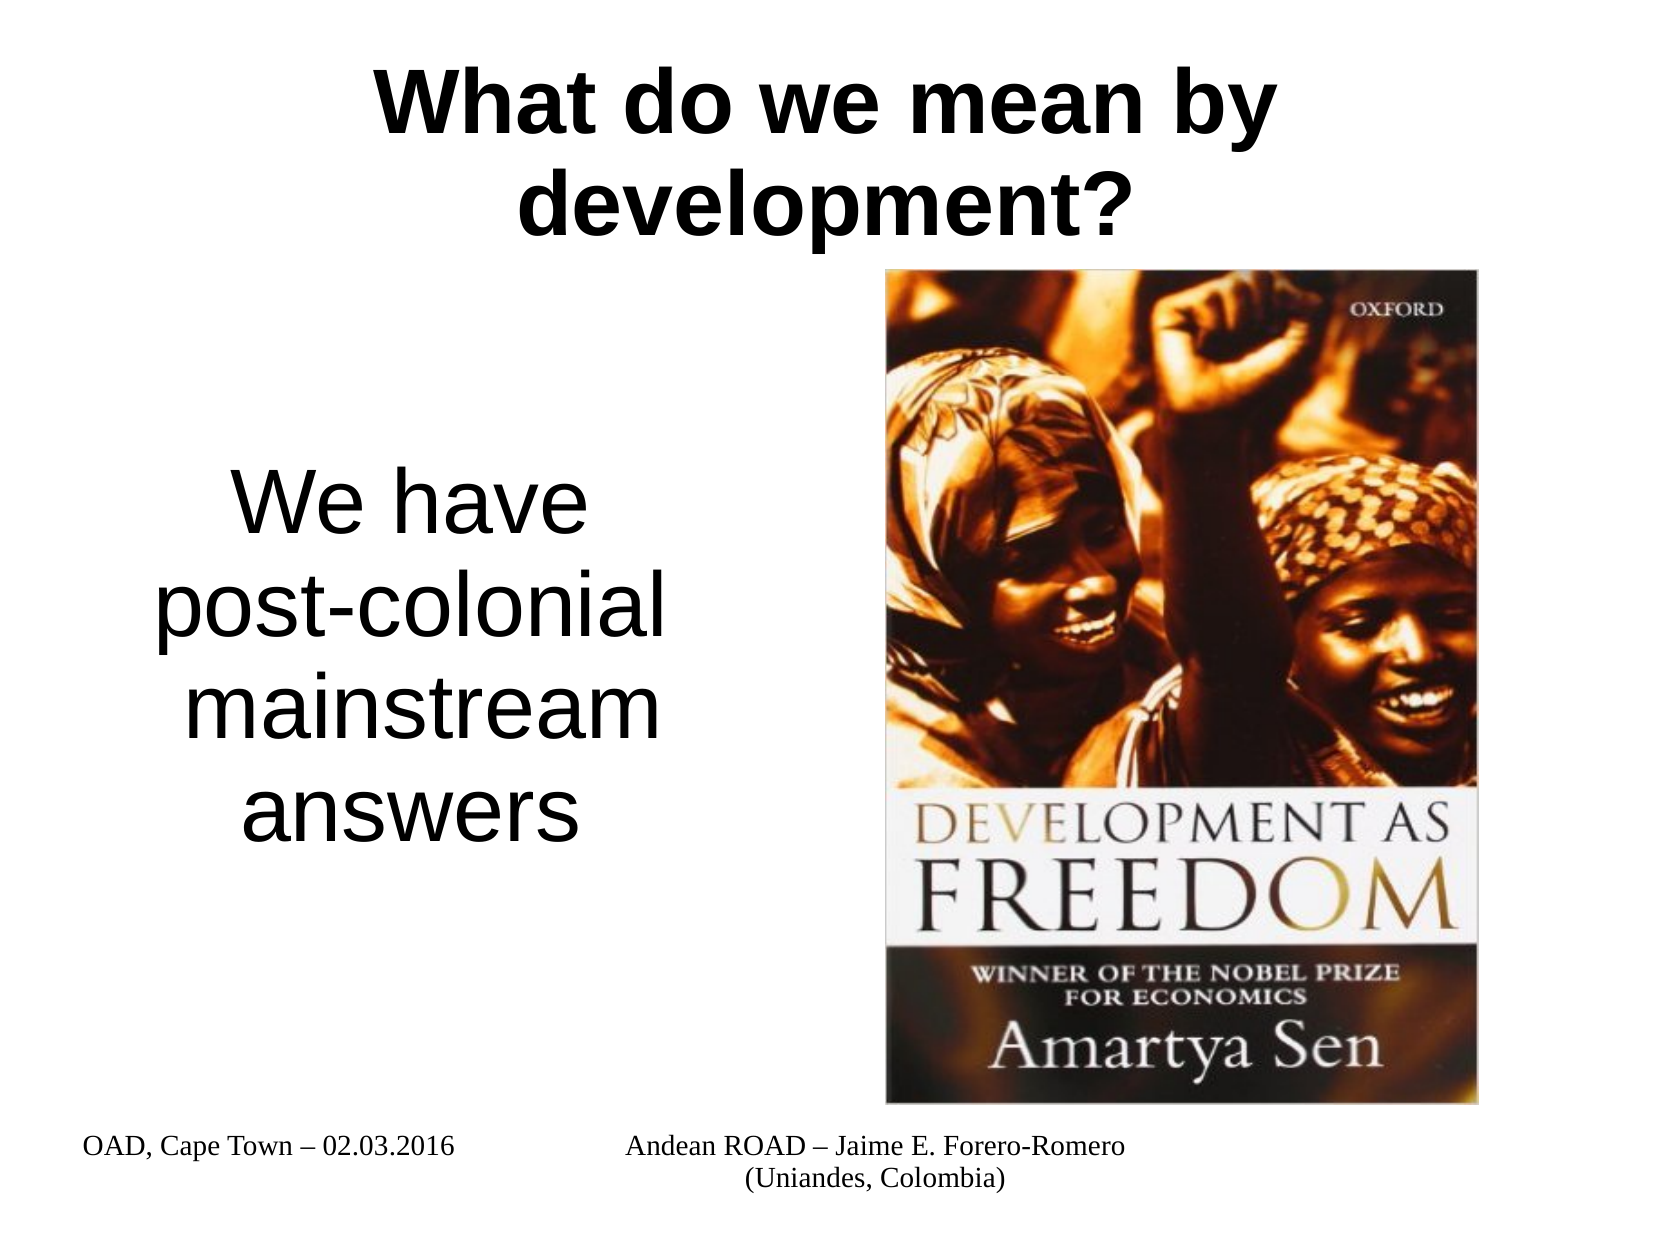

# What do we mean by development?
We have
post-colonial
mainstream answers